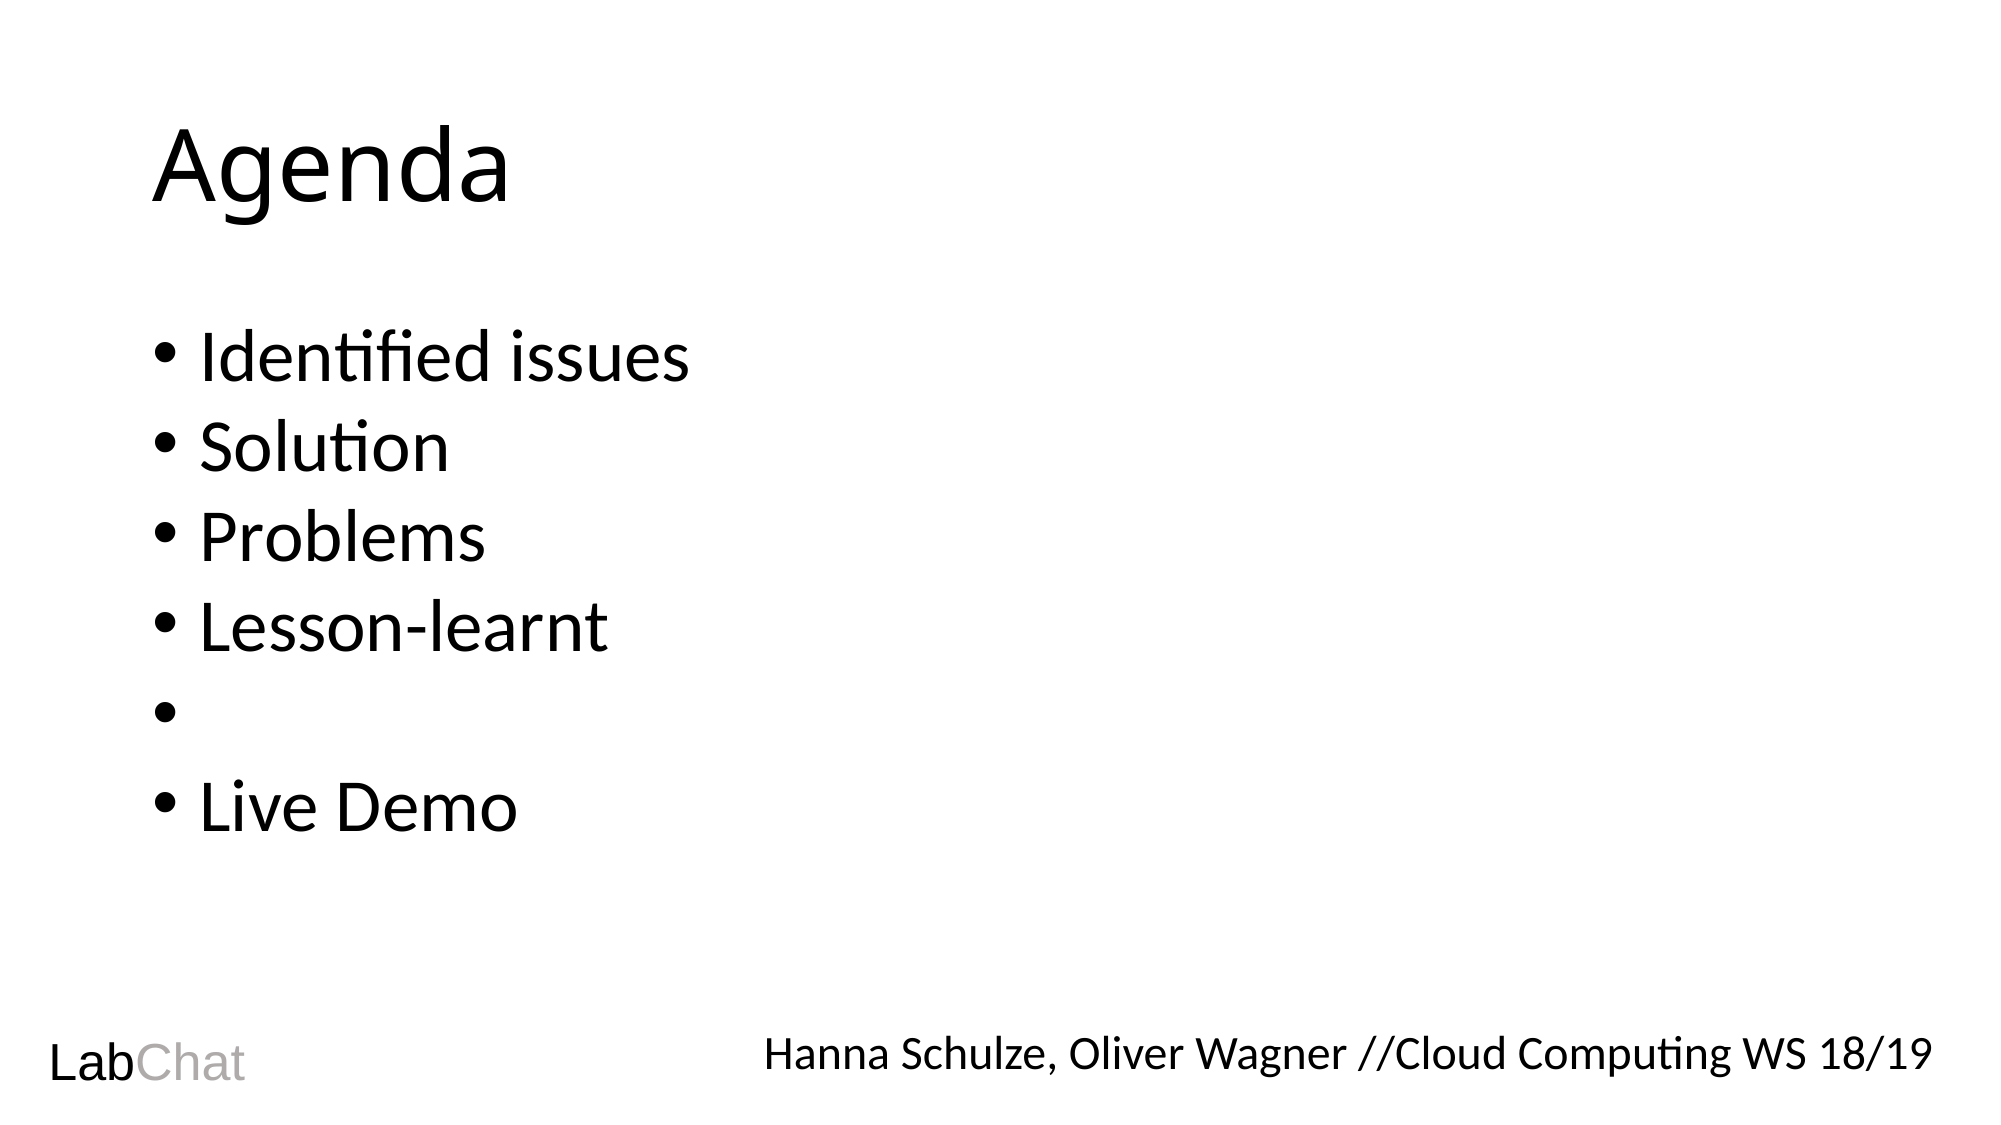

# Agenda
Identified issues
Solution
Problems
Lesson-learnt
Live Demo
LabChat
 Hanna Schulze, Oliver Wagner //Cloud Computing WS 18/19